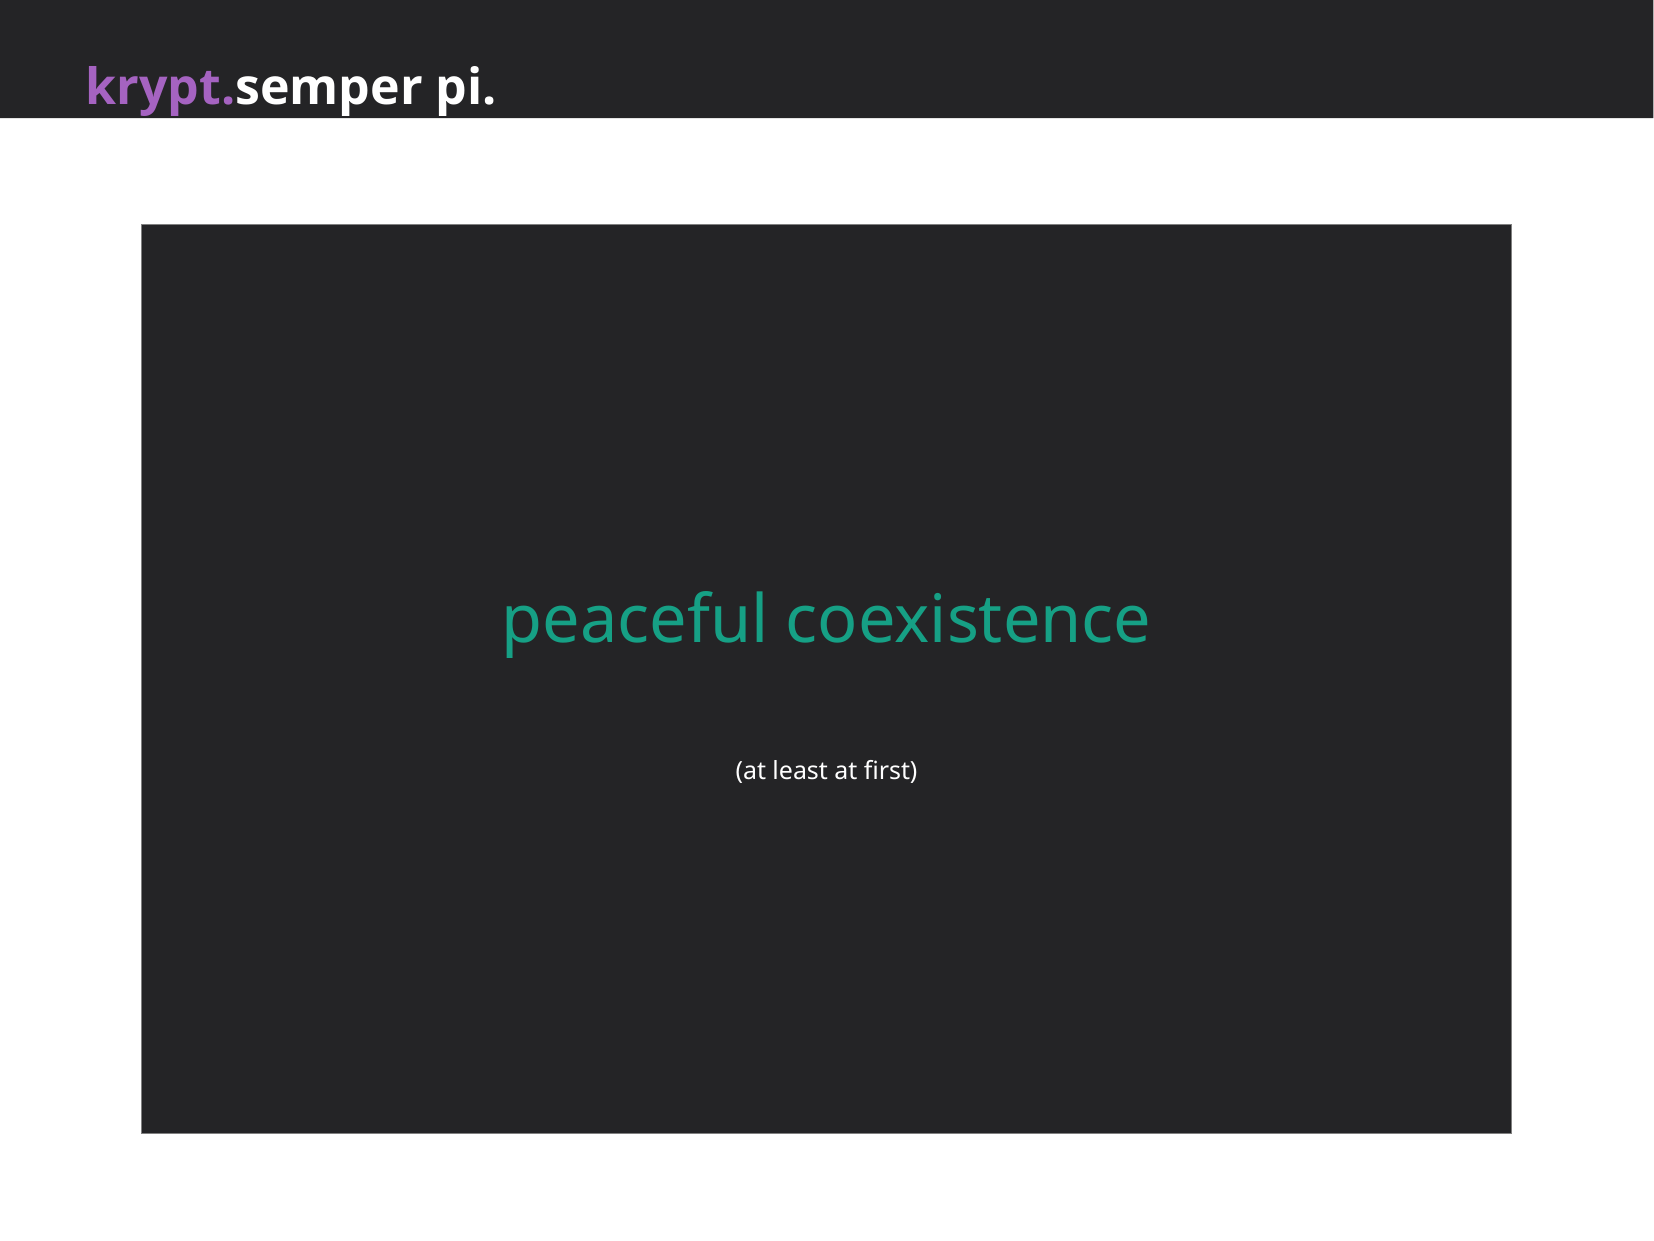

krypt.semper pi.
peaceful coexistence
(at least at first)
krypt first of all is a framework